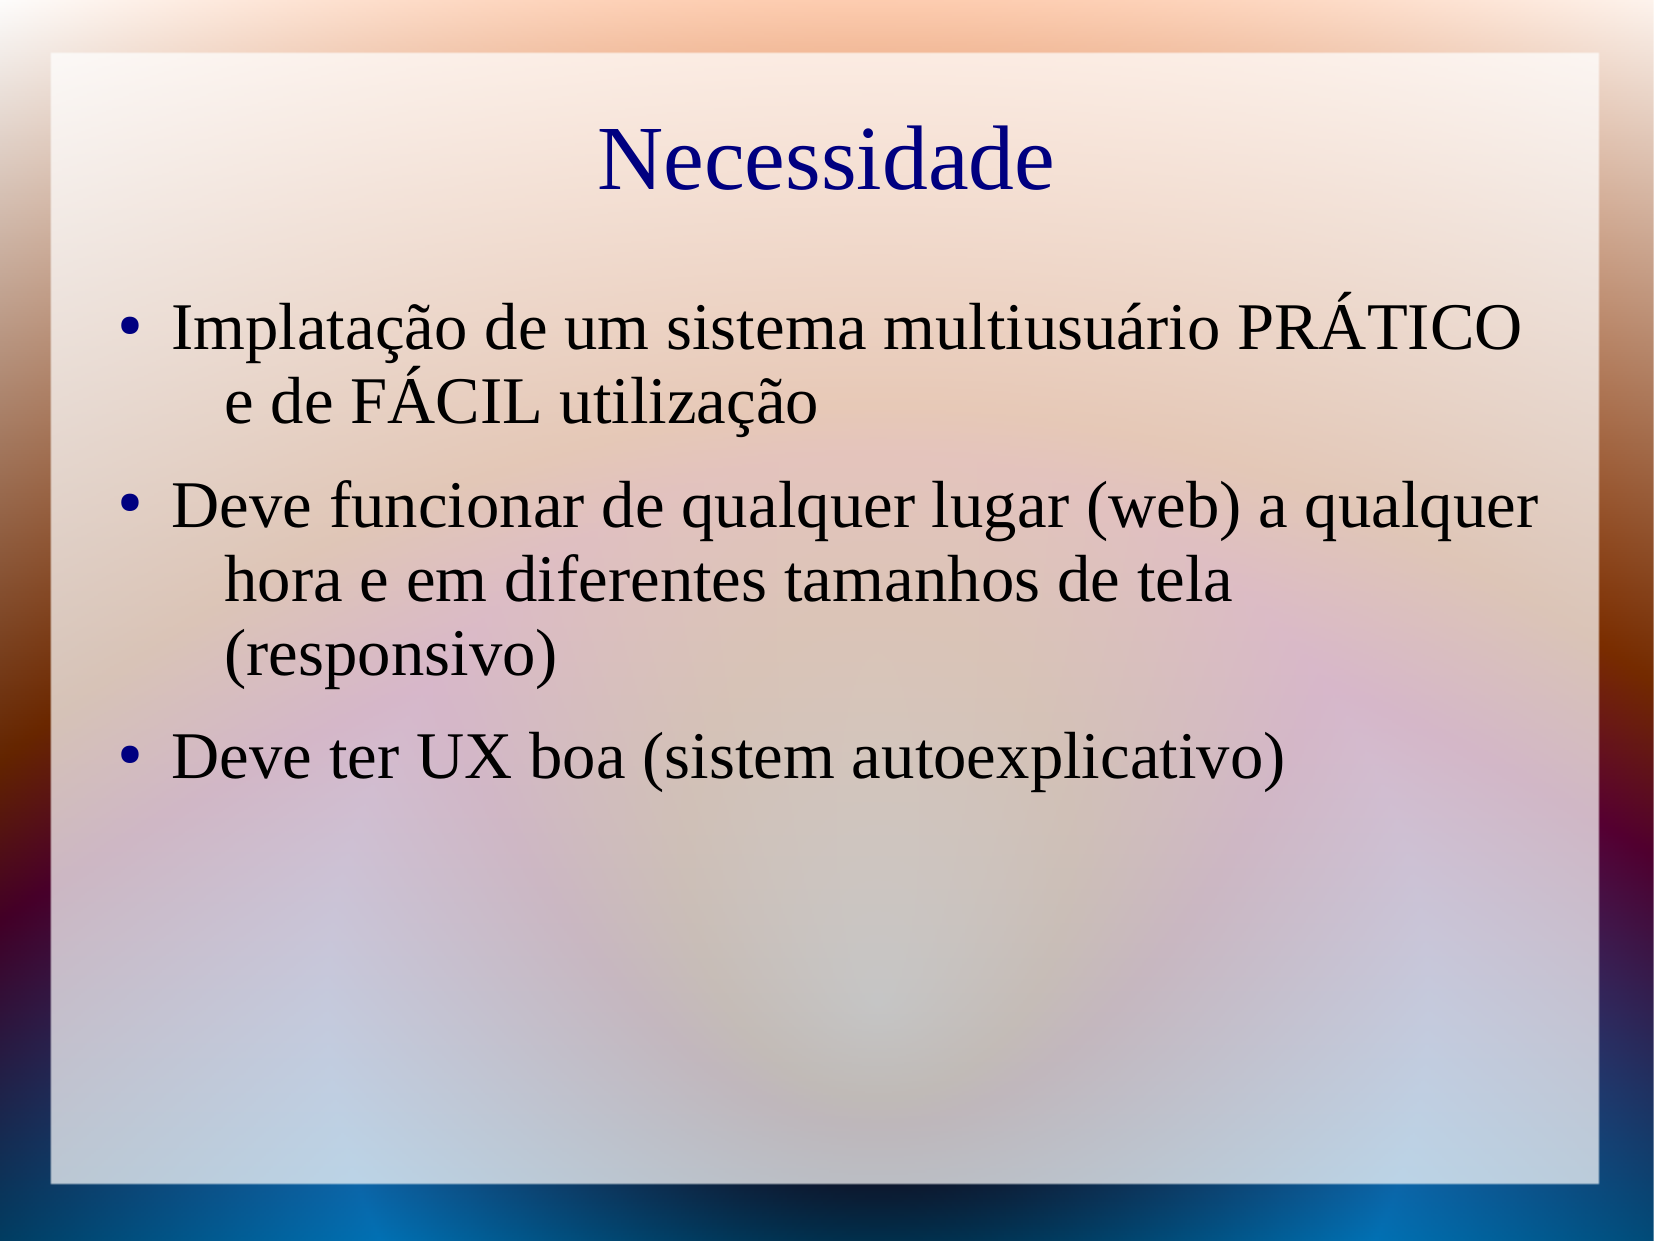

# Necessidade
Implatação de um sistema multiusuário PRÁTICO e de FÁCIL utilização
Deve funcionar de qualquer lugar (web) a qualquer hora e em diferentes tamanhos de tela (responsivo)
Deve ter UX boa (sistem autoexplicativo)